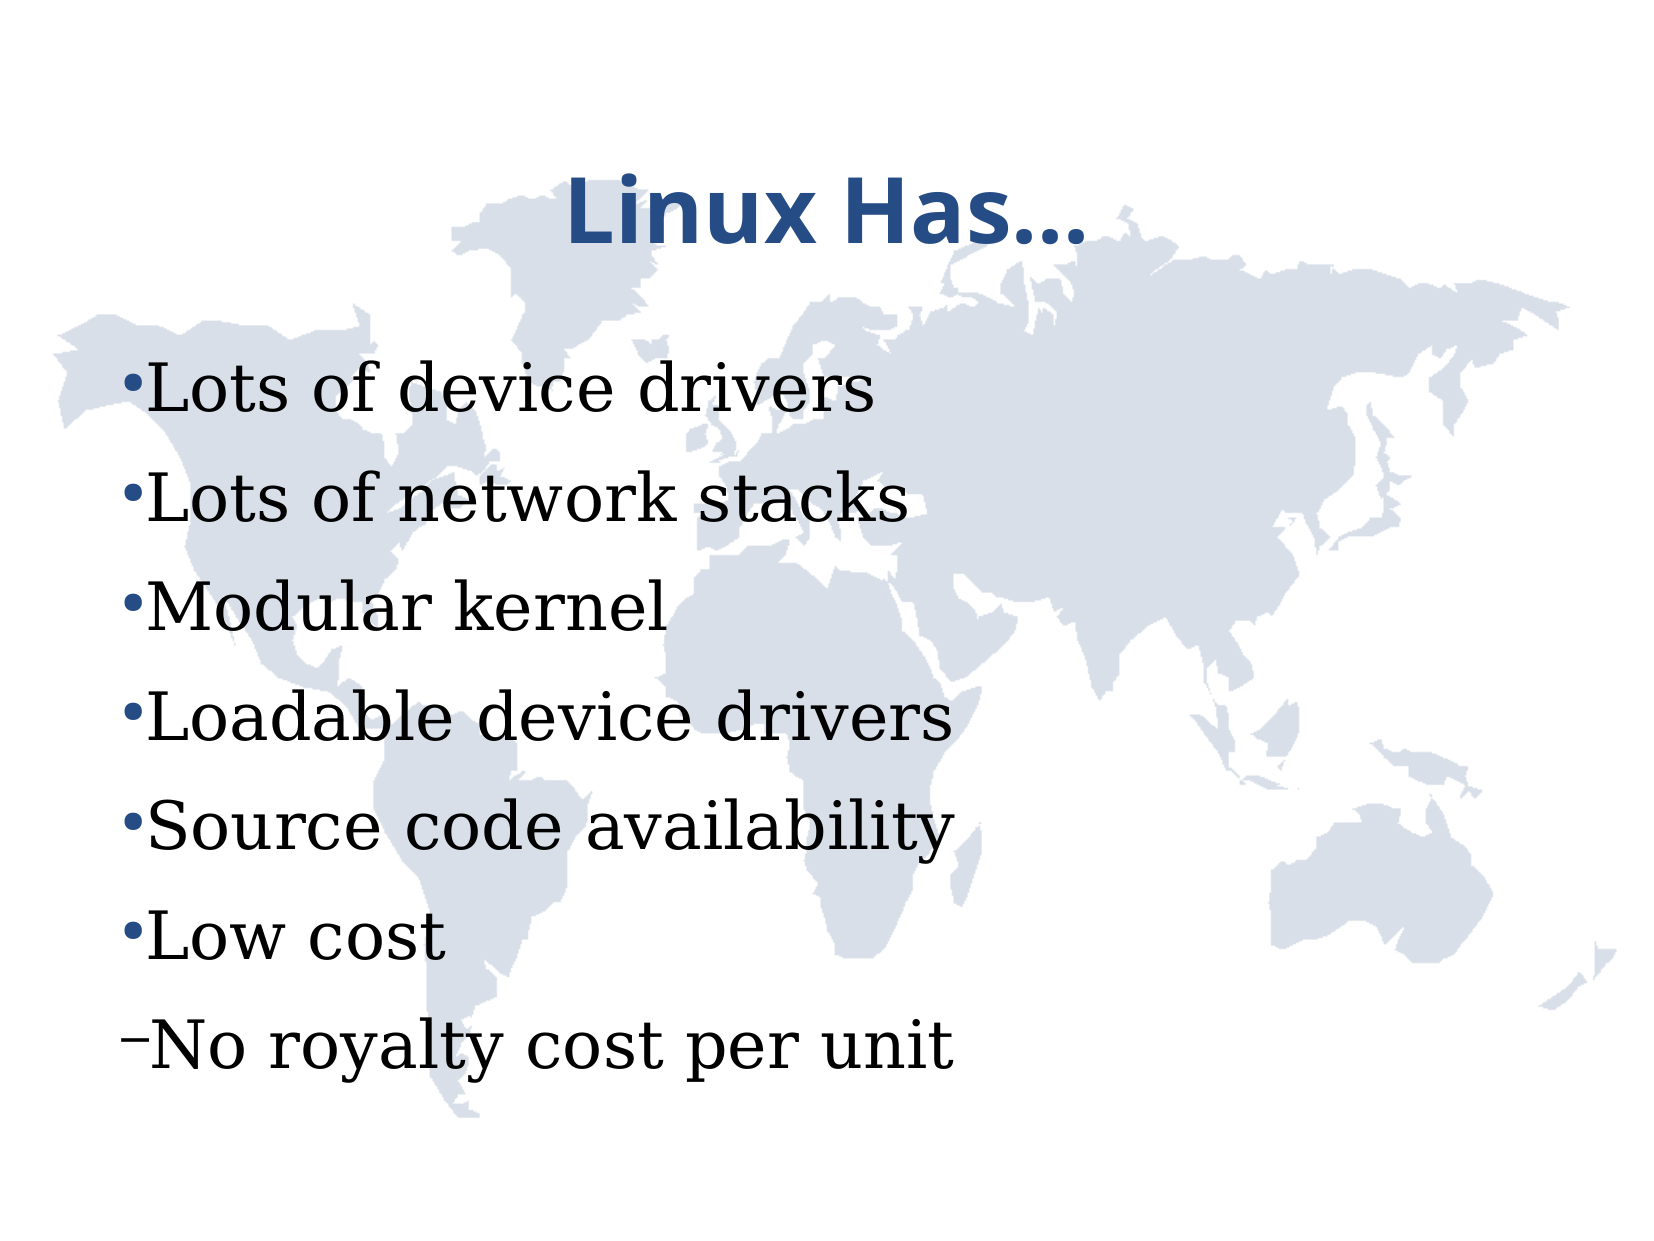

# Linux Has...
Lots of device drivers
Lots of network stacks
Modular kernel
Loadable device drivers
Source code availability
Low cost
No royalty cost per unit